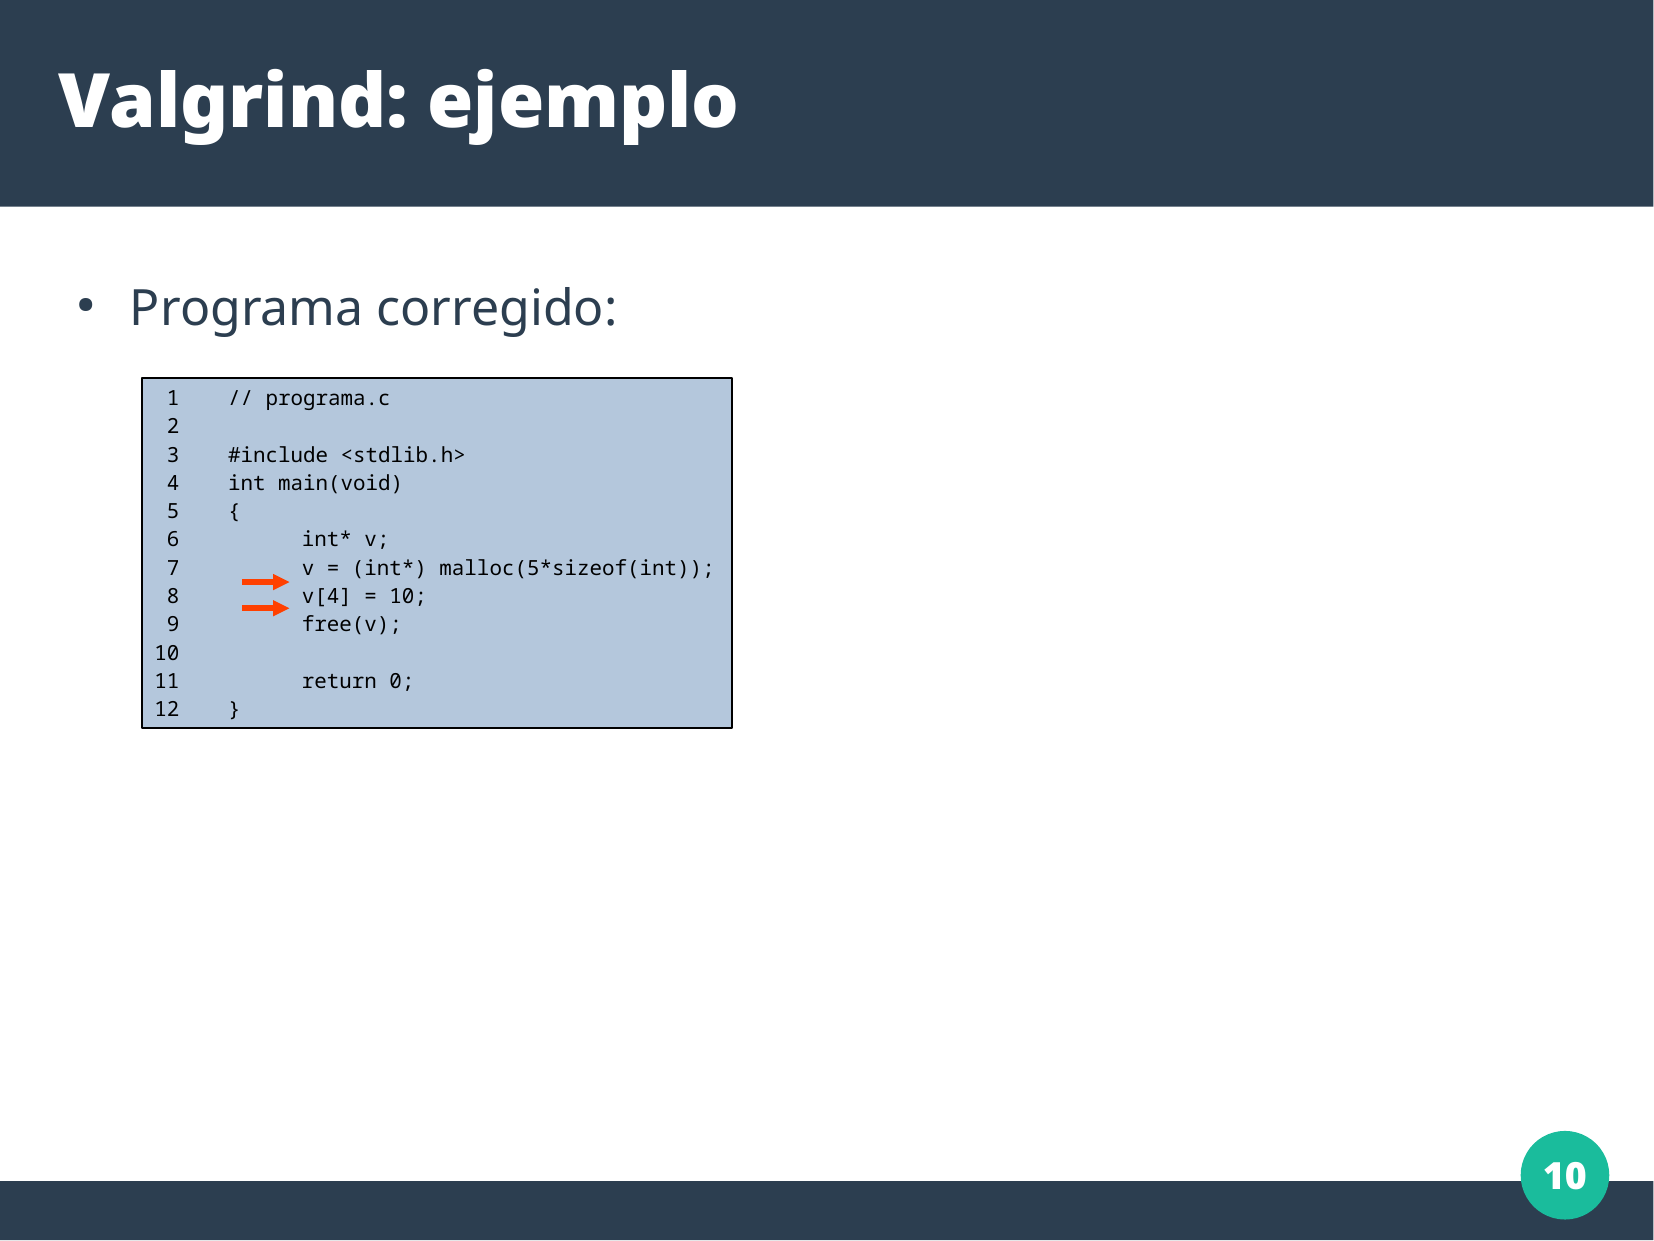

# Valgrind: ejemplo
Programa corregido:
 1	// programa.c
 2
 3	#include <stdlib.h>
 4	int main(void)
 5	{
 6		int* v;
 7		v = (int*) malloc(5*sizeof(int));
 8		v[4] = 10;
 9		free(v);
10
11		return 0;
12	}
10